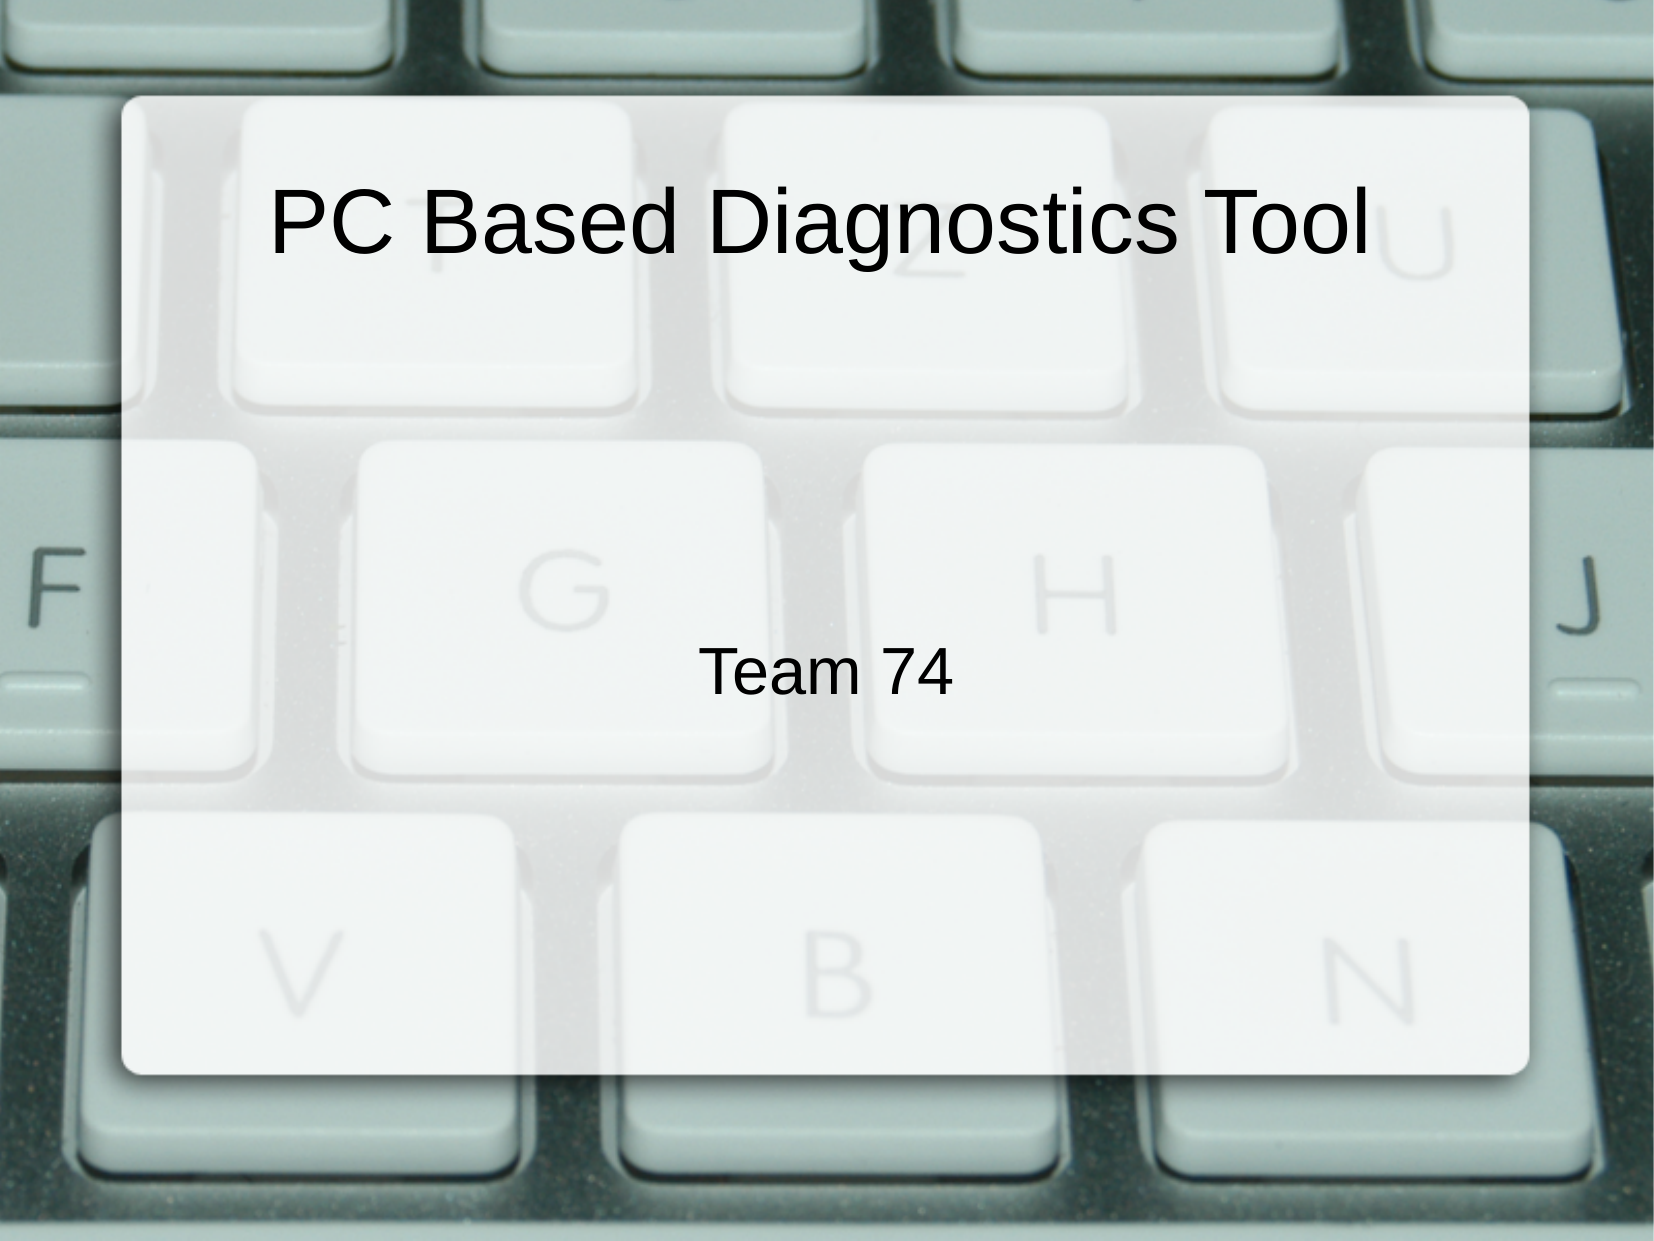

# PC Based Diagnostics Tool
Team 74